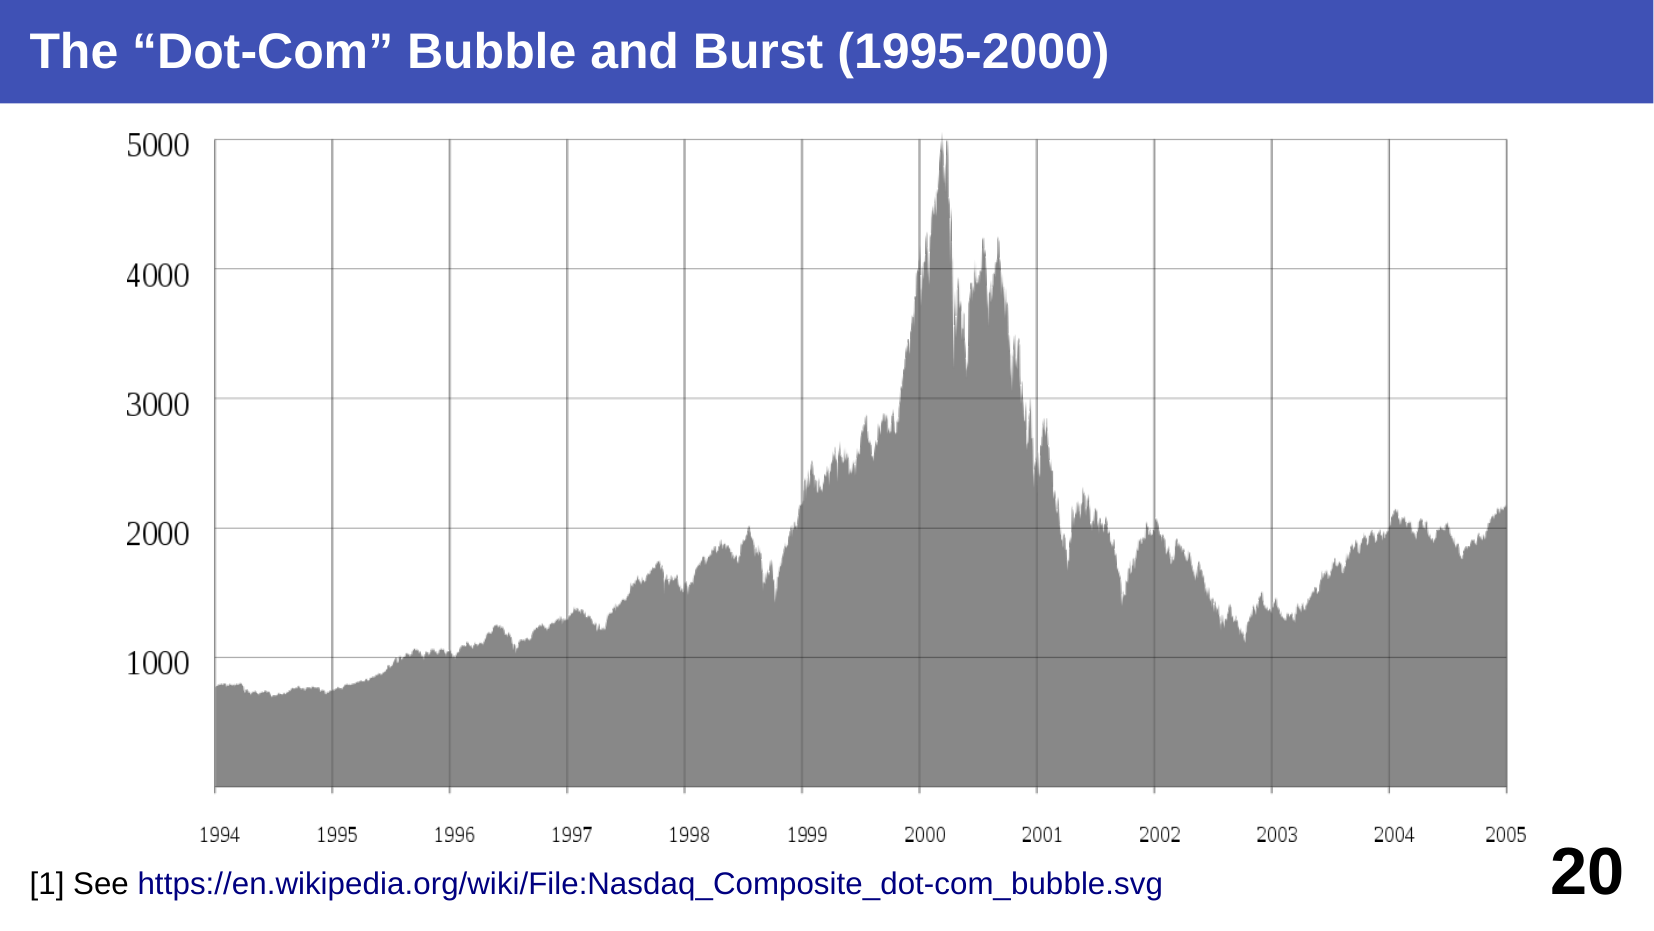

# The “Dot-Com” Bubble and Burst (1995-2000)
[1] See https://en.wikipedia.org/wiki/File:Nasdaq_Composite_dot-com_bubble.svg
Commercial Open Source Startups
20
© 2021 Dirk Riehle - Some Rights Reserved